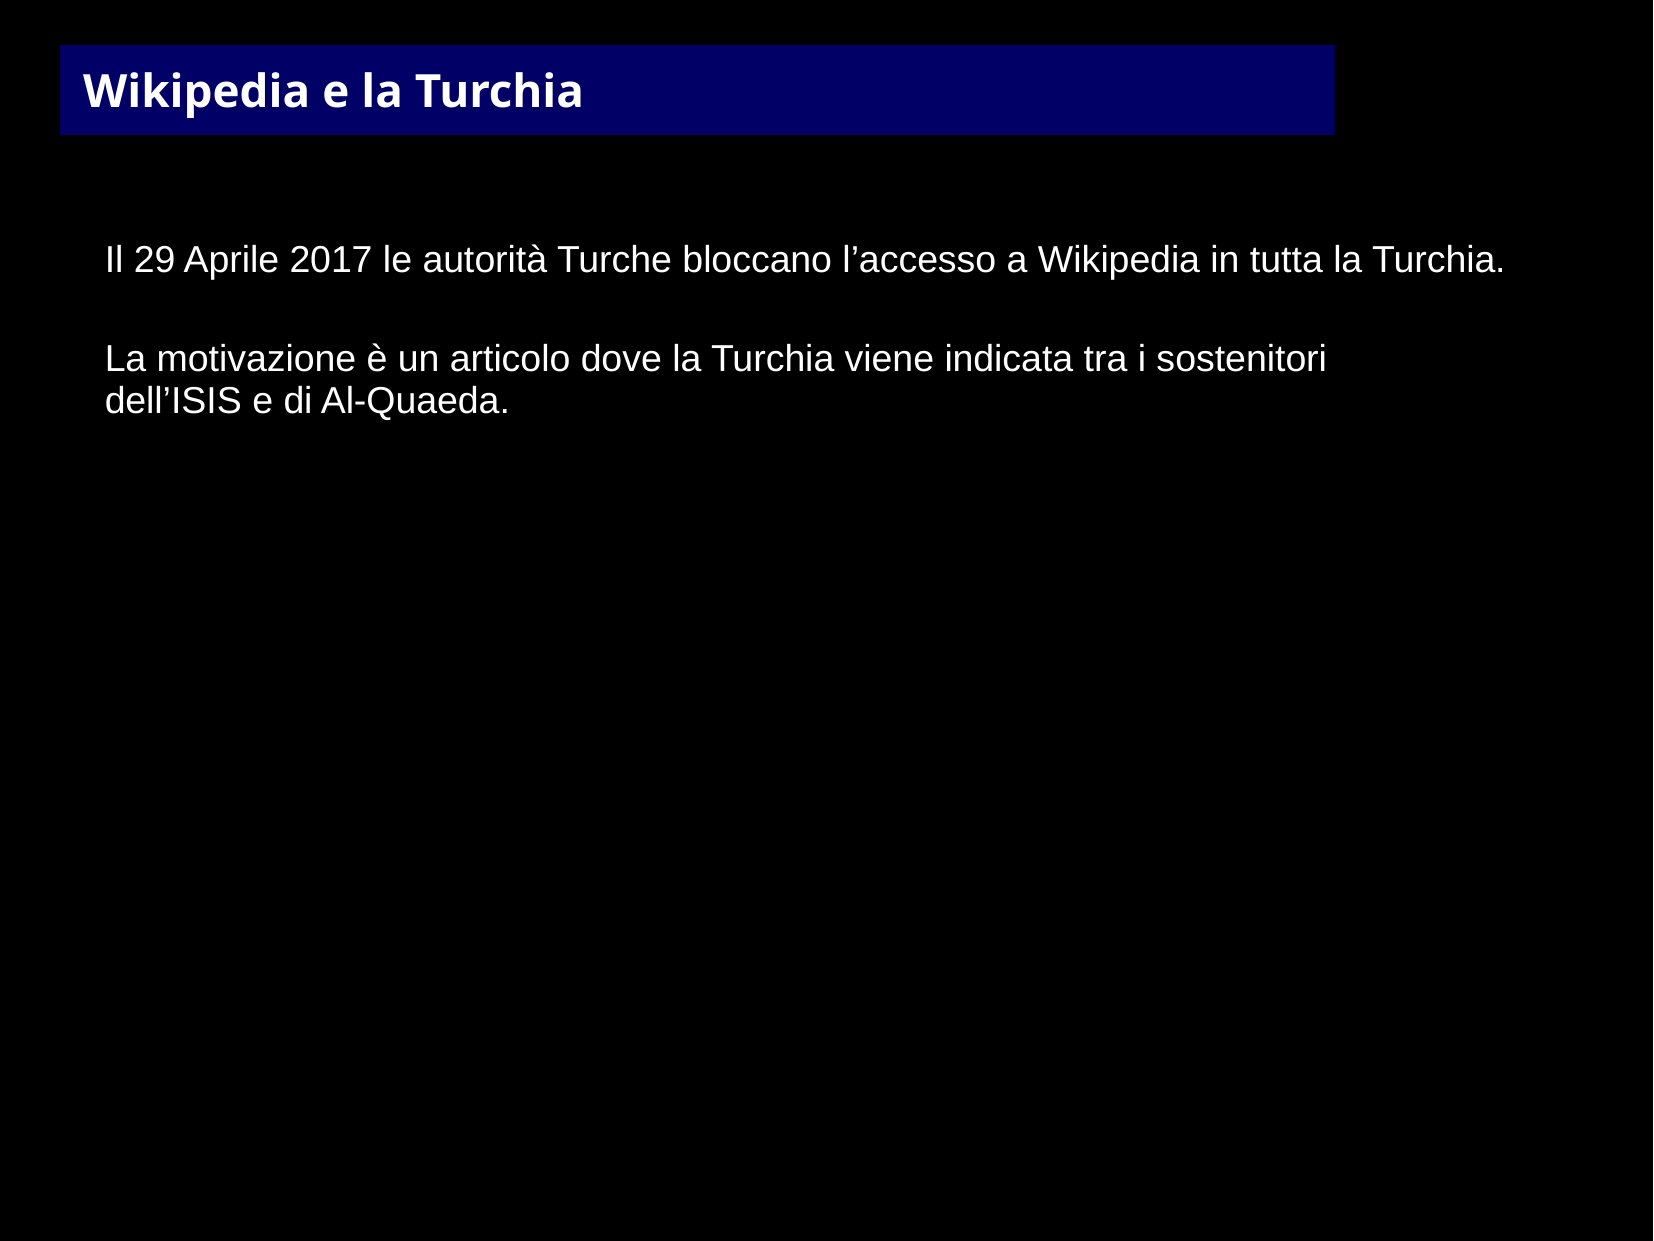

# Wikipedia e la Turchia
Il 29 Aprile 2017 le autorità Turche bloccano l’accesso a Wikipedia in tutta la Turchia.
La motivazione è un articolo dove la Turchia viene indicata tra i sostenitori
dell’ISIS e di Al-Quaeda.